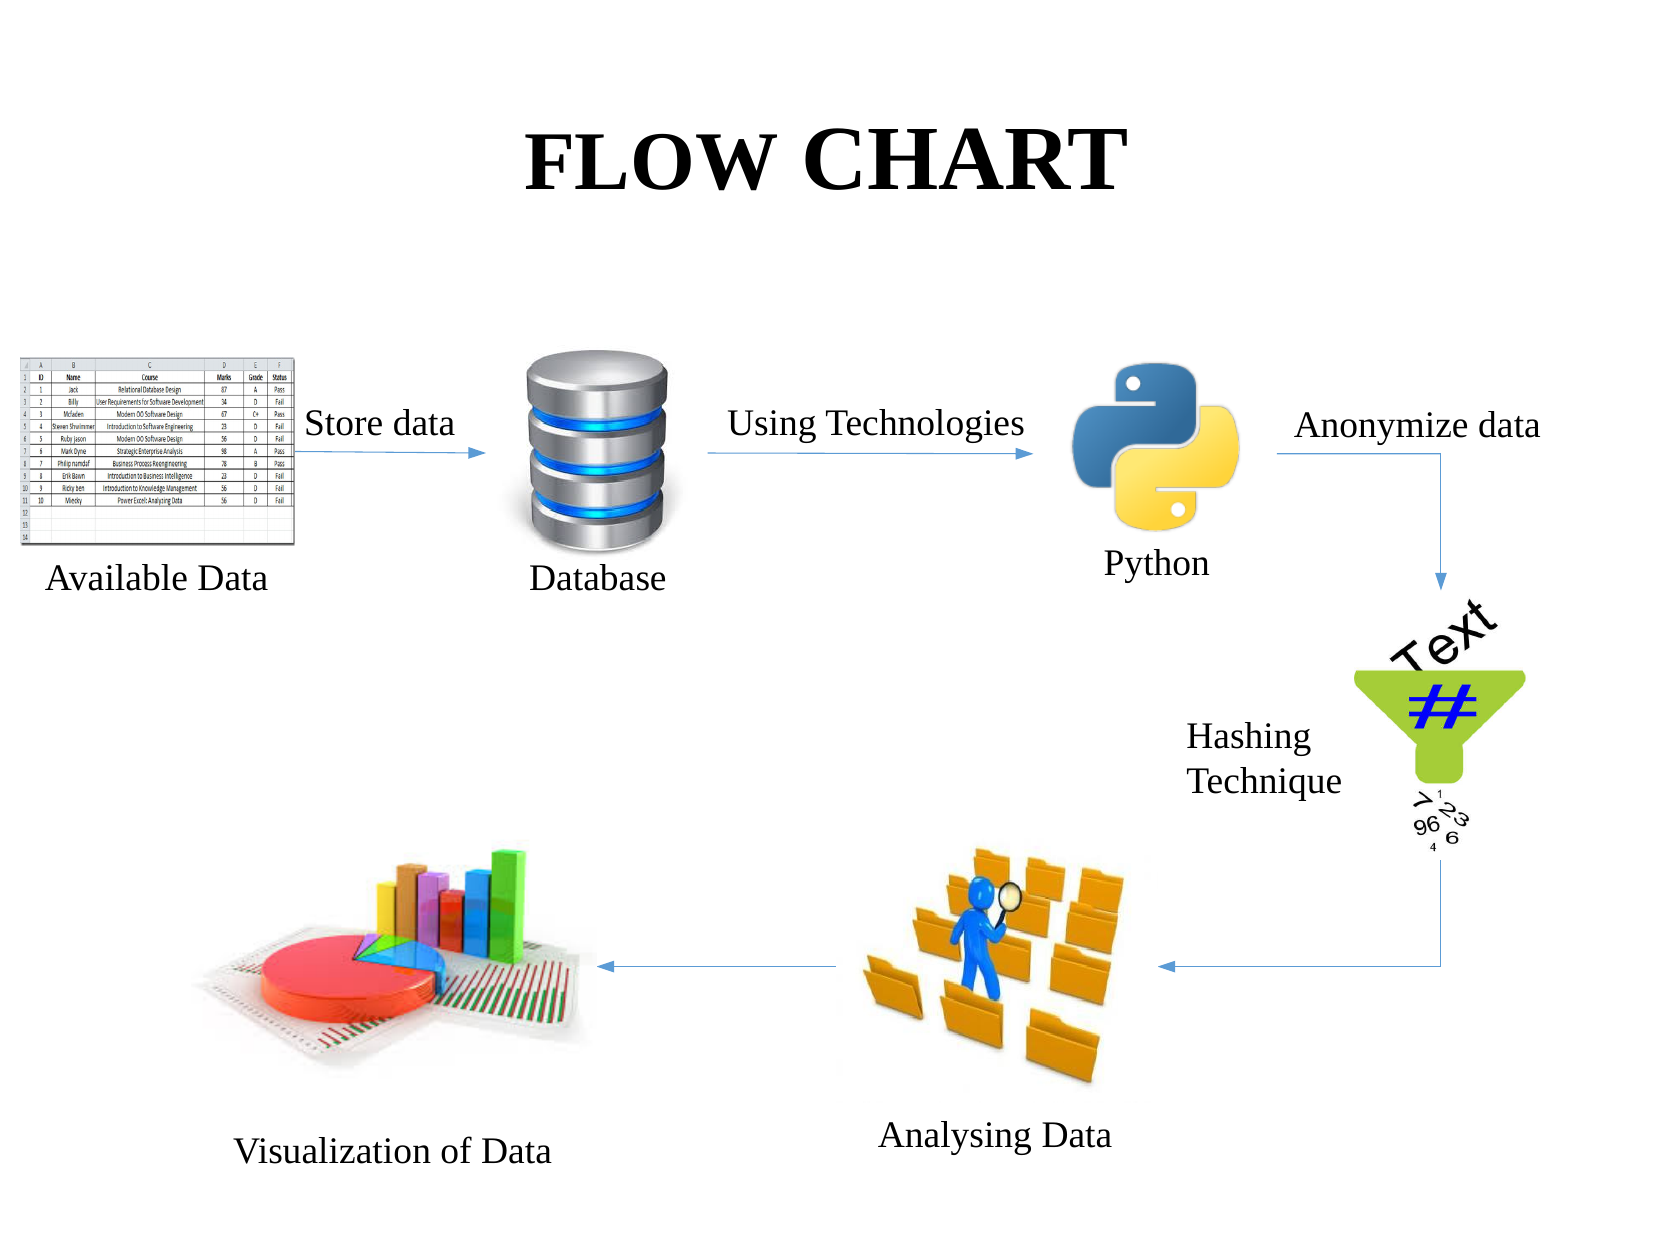

# FLOW CHART
Store data
Using Technologies
Anonymize data
Python
Available Data
Database
Hashing
Technique
Analysing Data
Visualization of Data